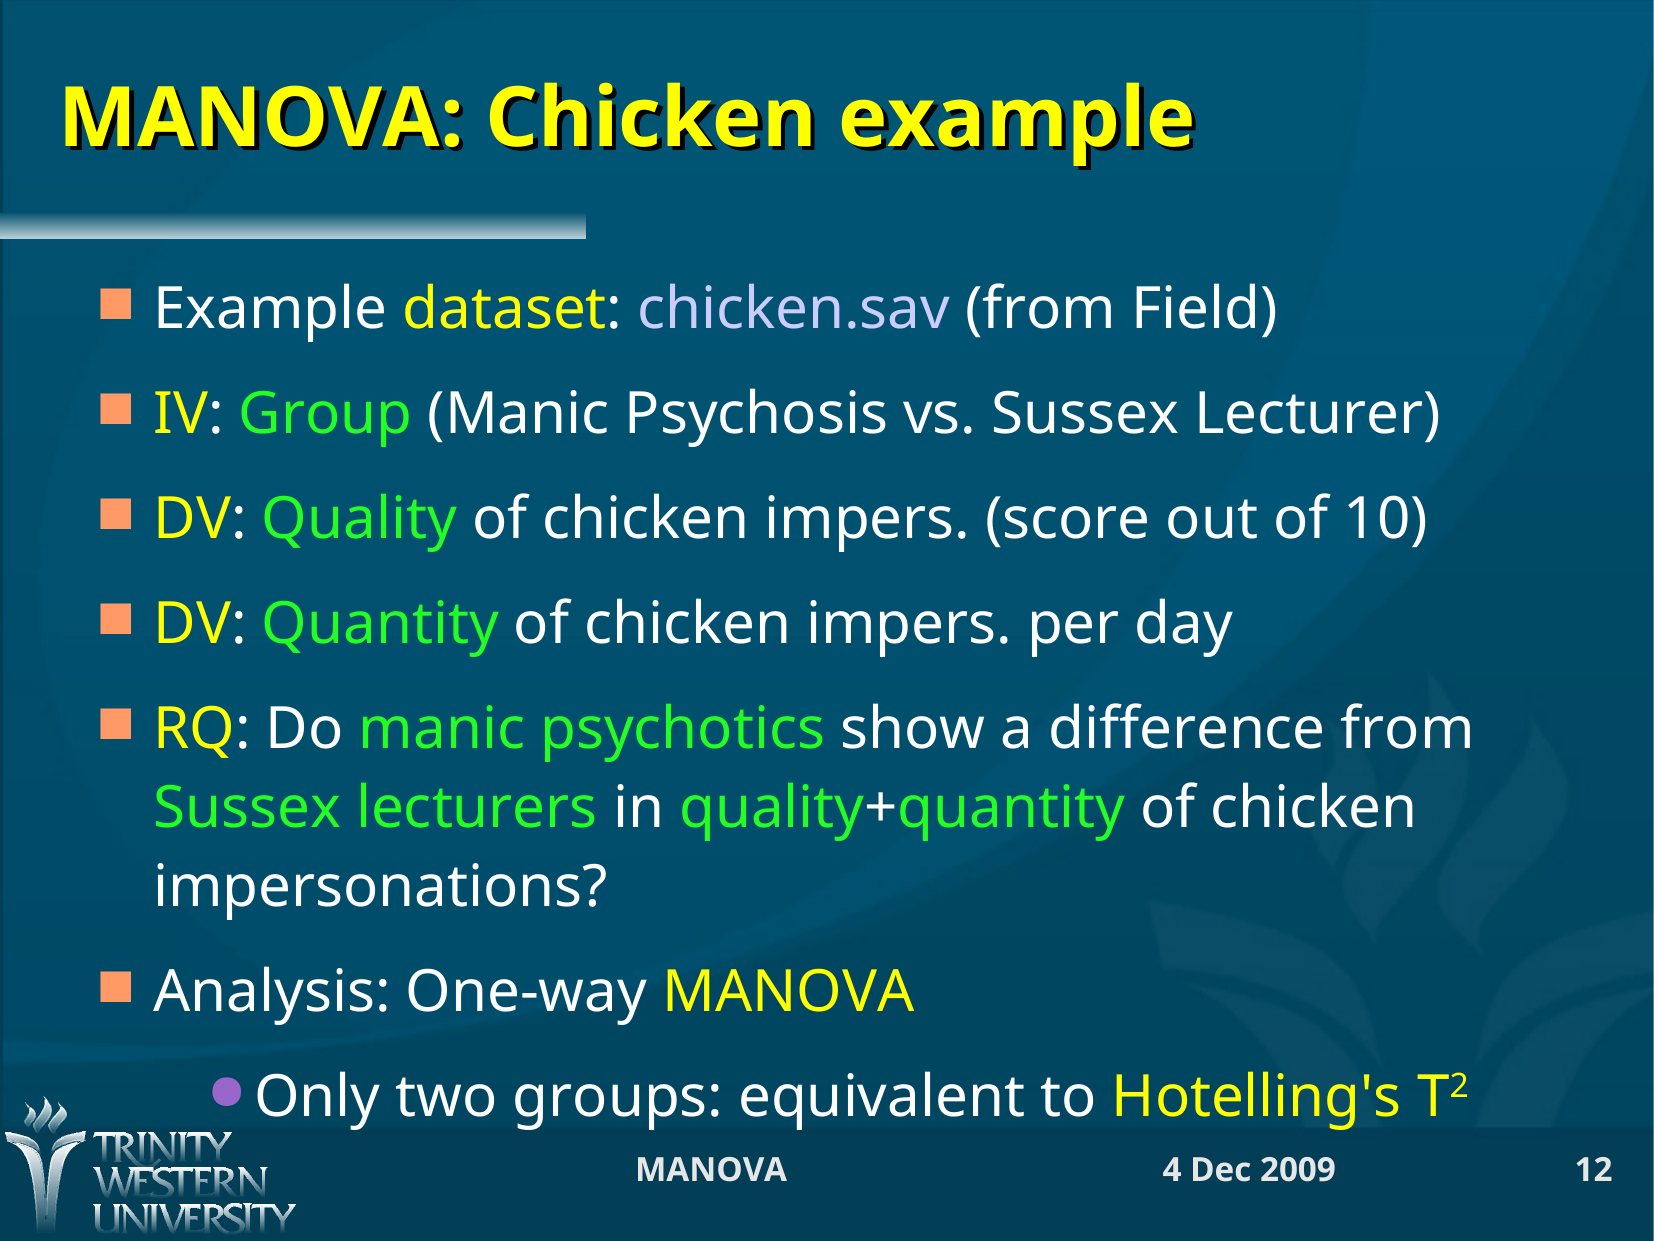

# MANOVA: Chicken example
Example dataset: chicken.sav (from Field)
IV: Group (Manic Psychosis vs. Sussex Lecturer)
DV: Quality of chicken impers. (score out of 10)
DV: Quantity of chicken impers. per day
RQ: Do manic psychotics show a difference from Sussex lecturers in quality+quantity of chicken impersonations?
Analysis: One-way MANOVA
Only two groups: equivalent to Hotelling's T2
MANOVA
4 Dec 2009
12